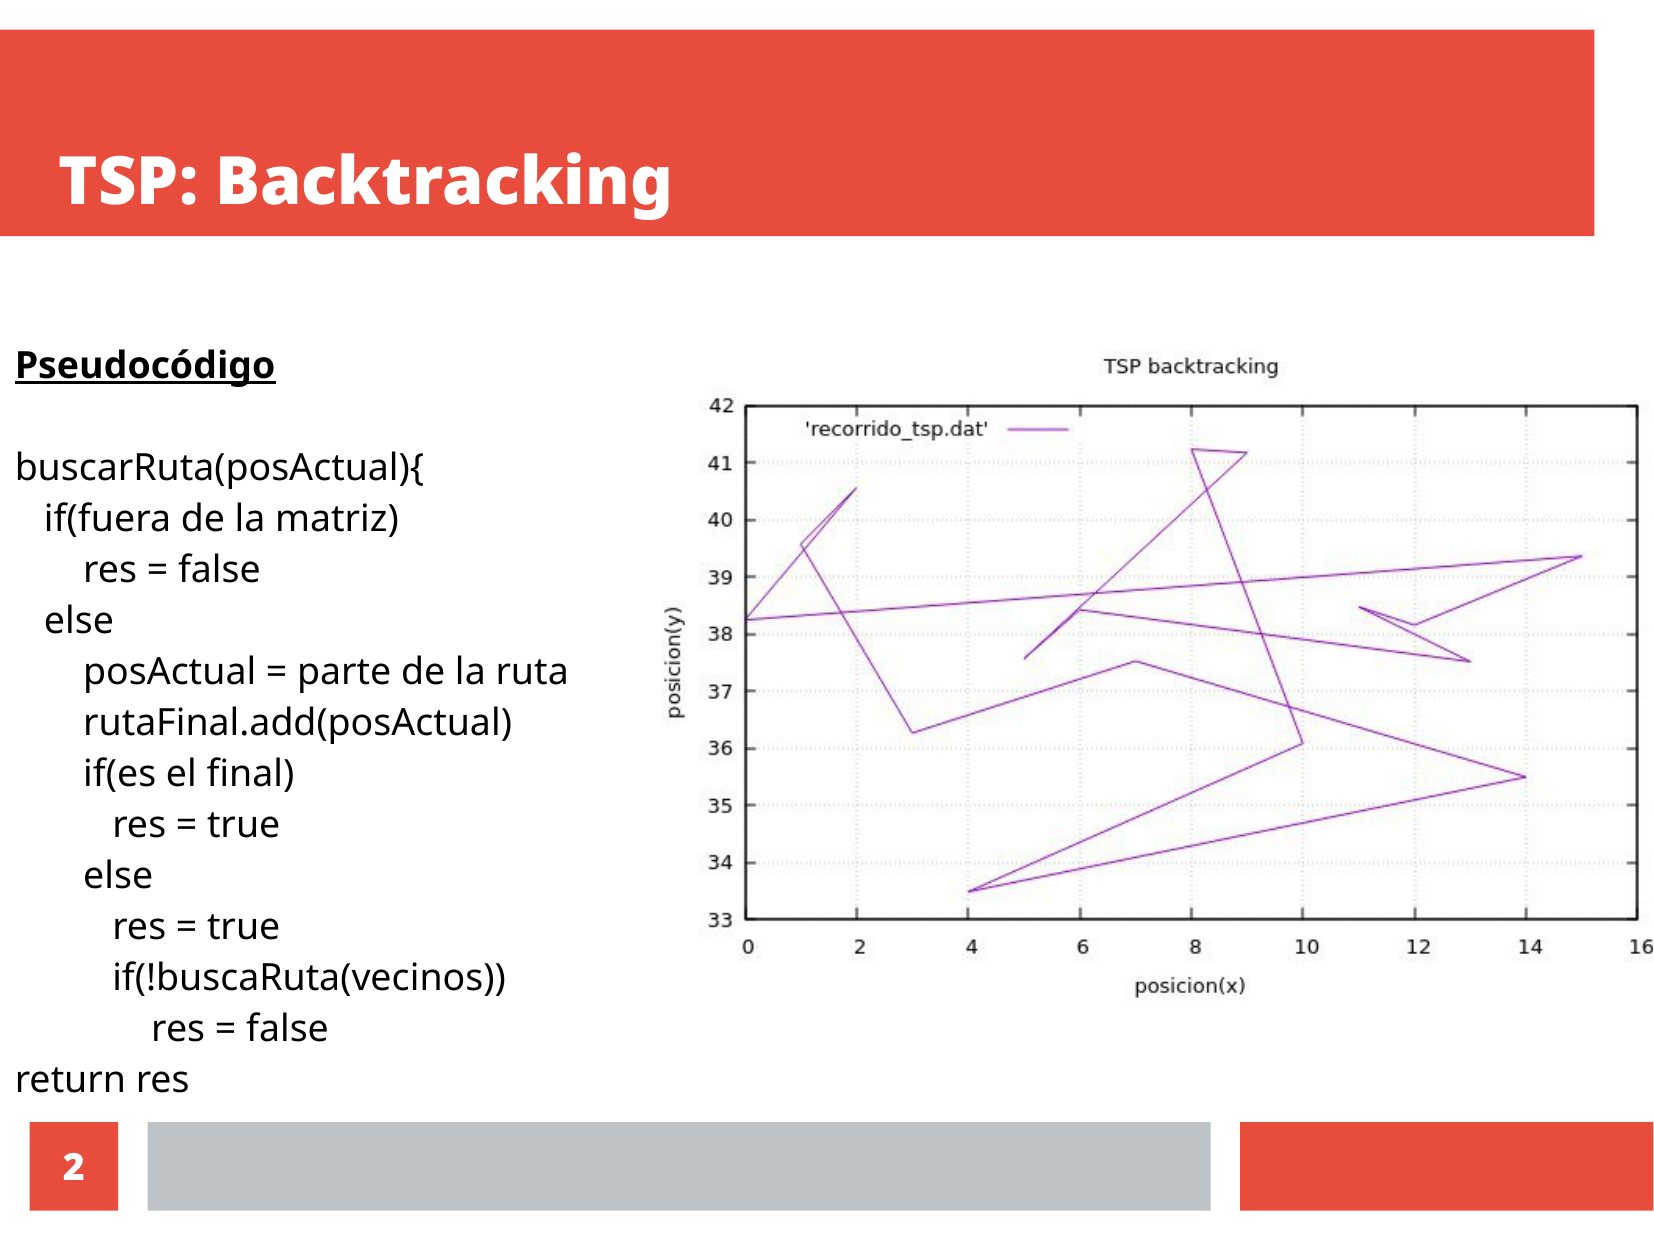

# TSP: Backtracking
Pseudocódigo
buscarRuta(posActual){
 if(fuera de la matriz)
 res = false
 else
 posActual = parte de la ruta
 rutaFinal.add(posActual)
 if(es el final)
 res = true
 else
 res = true
 if(!buscaRuta(vecinos))
 res = false
return res
2